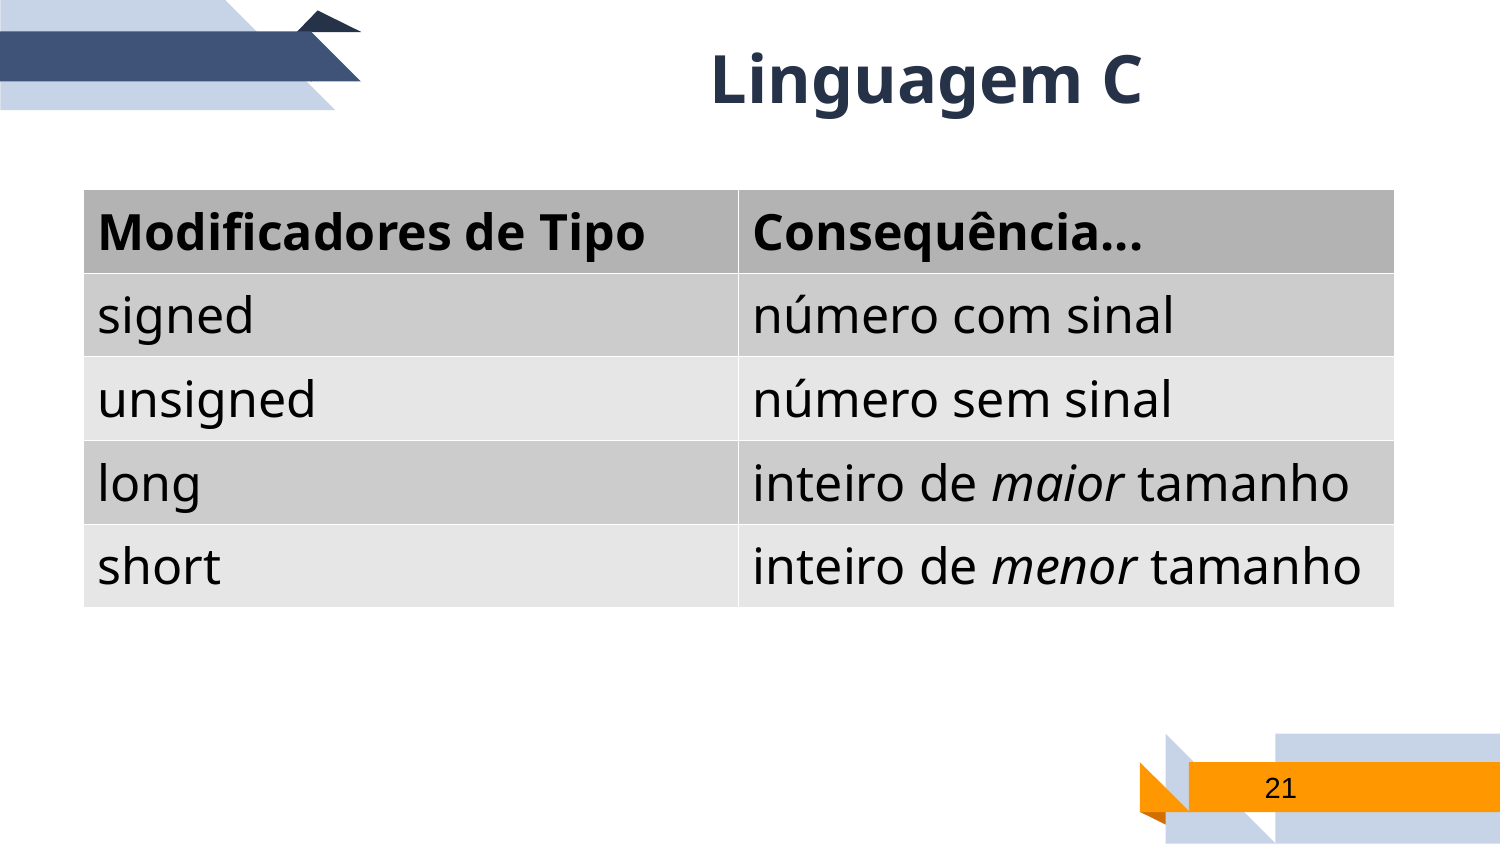

# Linguagem C
| Modificadores de Tipo | Consequência... |
| --- | --- |
| signed | número com sinal |
| unsigned | número sem sinal |
| long | inteiro de maior tamanho |
| short | inteiro de menor tamanho |